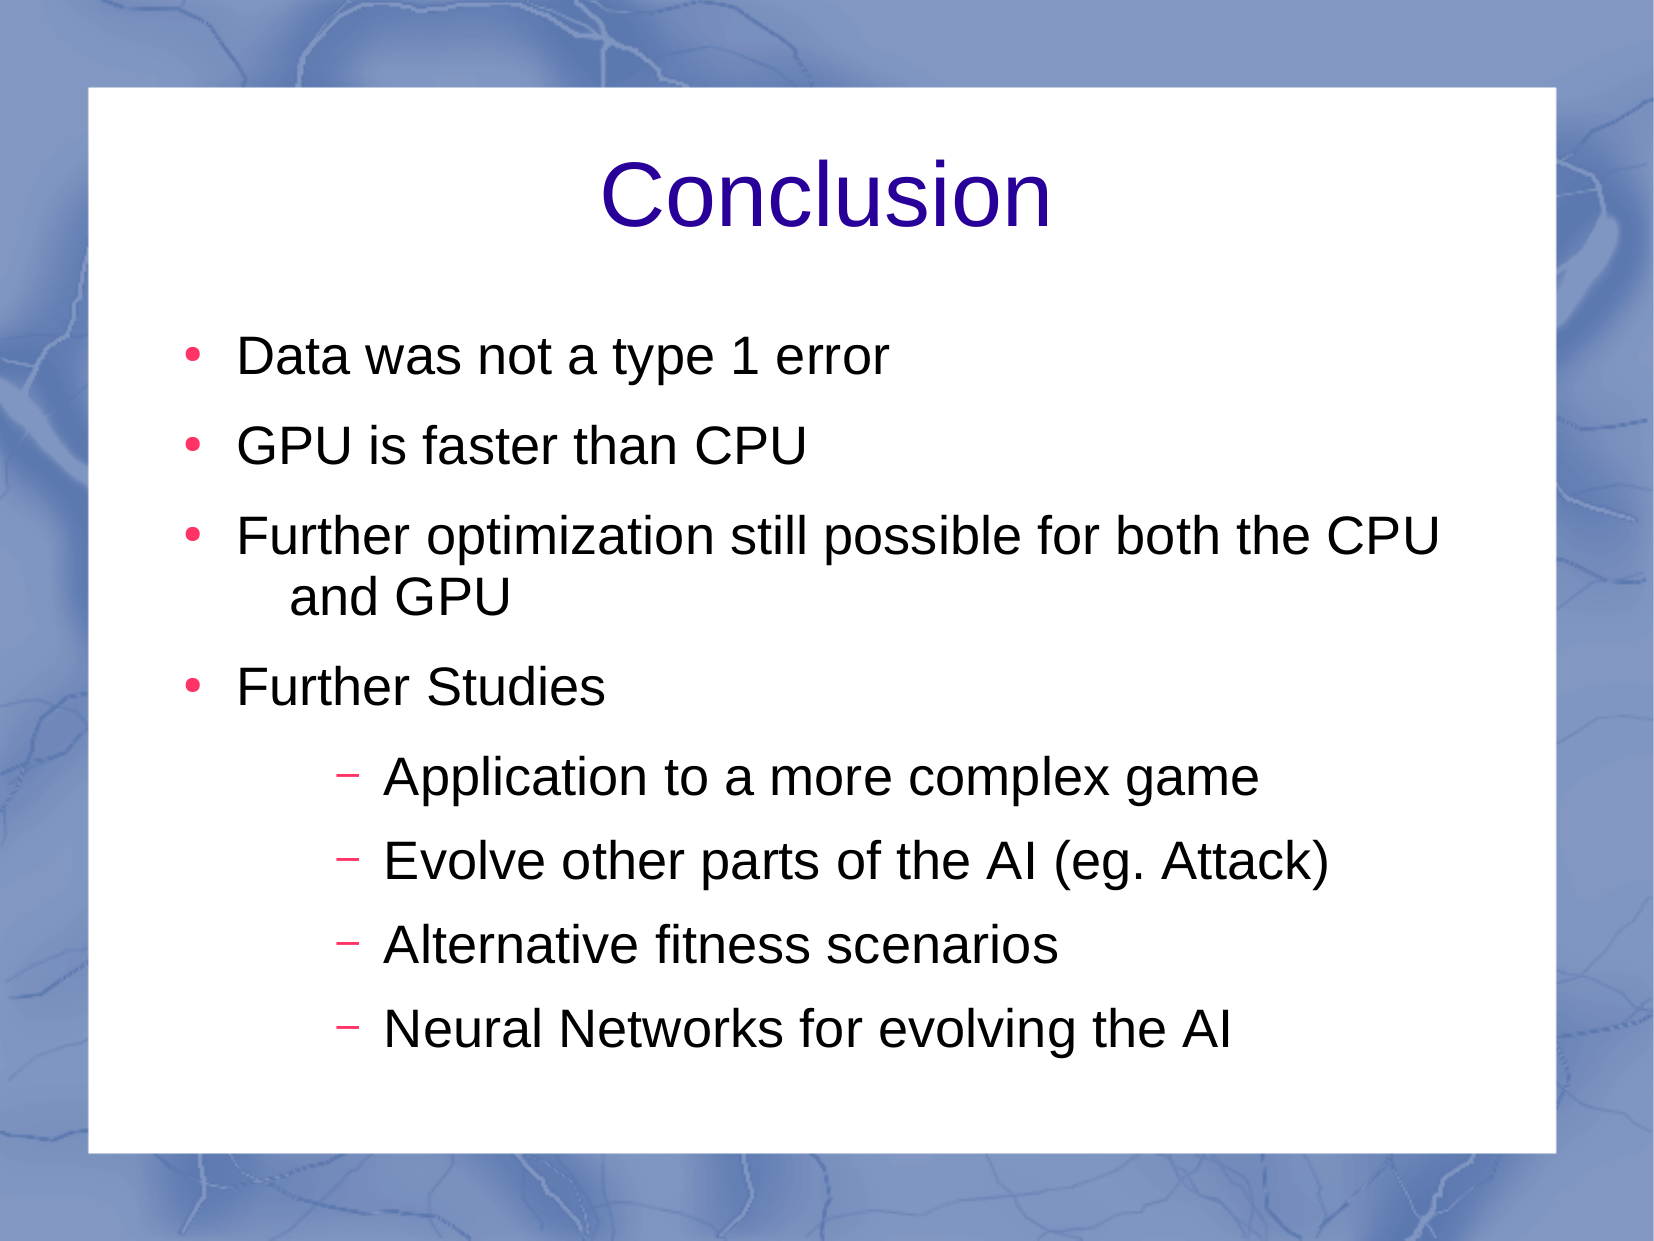

# Conclusion
Data was not a type 1 error
GPU is faster than CPU
Further optimization still possible for both the CPU and GPU
Further Studies
Application to a more complex game
Evolve other parts of the AI (eg. Attack)
Alternative fitness scenarios
Neural Networks for evolving the AI